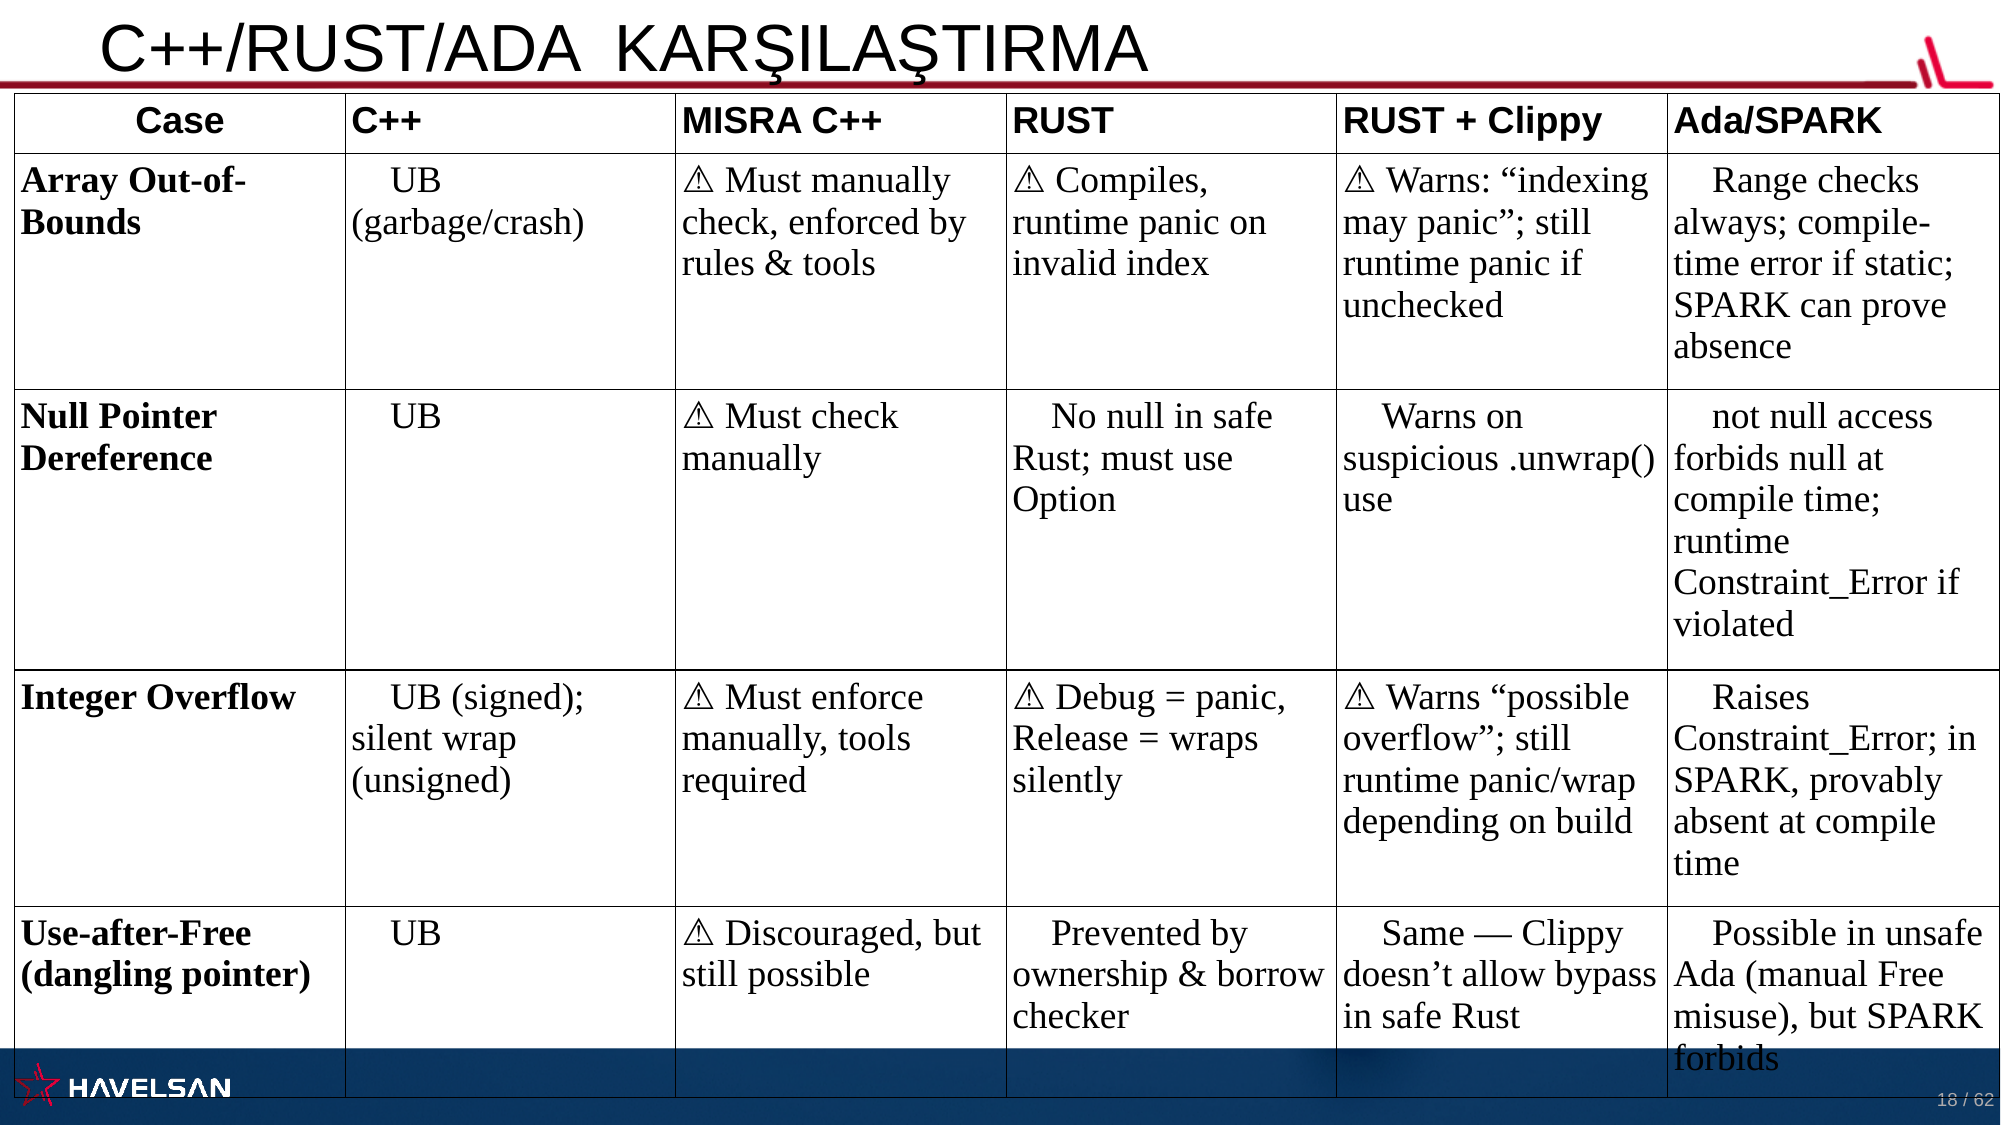

# C++/RUST/ADA KARŞILAŞTIRMA
| Case | C++ | MISRA C++ | RUST | RUST + Clippy | Ada/SPARK |
| --- | --- | --- | --- | --- | --- |
| Array Out-of-Bounds | ❌ UB (garbage/crash) | ⚠️ Must manually check, enforced by rules & tools | ⚠️ Compiles, runtime panic on invalid index | ⚠️ Warns: “indexing may panic”; still runtime panic if unchecked | ✅ Range checks always; compile-time error if static; SPARK can prove absence |
| Null Pointer Dereference | ❌ UB | ⚠️ Must check manually | ✅ No null in safe Rust; must use Option | ✅ Warns on suspicious .unwrap() use | ✅ not null access forbids null at compile time; runtime Constraint\_Error if violated |
| Integer Overflow | ❌ UB (signed); silent wrap (unsigned) | ⚠️ Must enforce manually, tools required | ⚠️ Debug = panic, Release = wraps silently | ⚠️ Warns “possible overflow”; still runtime panic/wrap depending on build | ✅ Raises Constraint\_Error; in SPARK, provably absent at compile time |
| Use-after-Free (dangling pointer) | ❌ UB | ⚠️ Discouraged, but still possible | ✅ Prevented by ownership & borrow checker | ✅ Same — Clippy doesn’t allow bypass in safe Rust | ❌ Possible in unsafe Ada (manual Free misuse), but SPARK forbids |